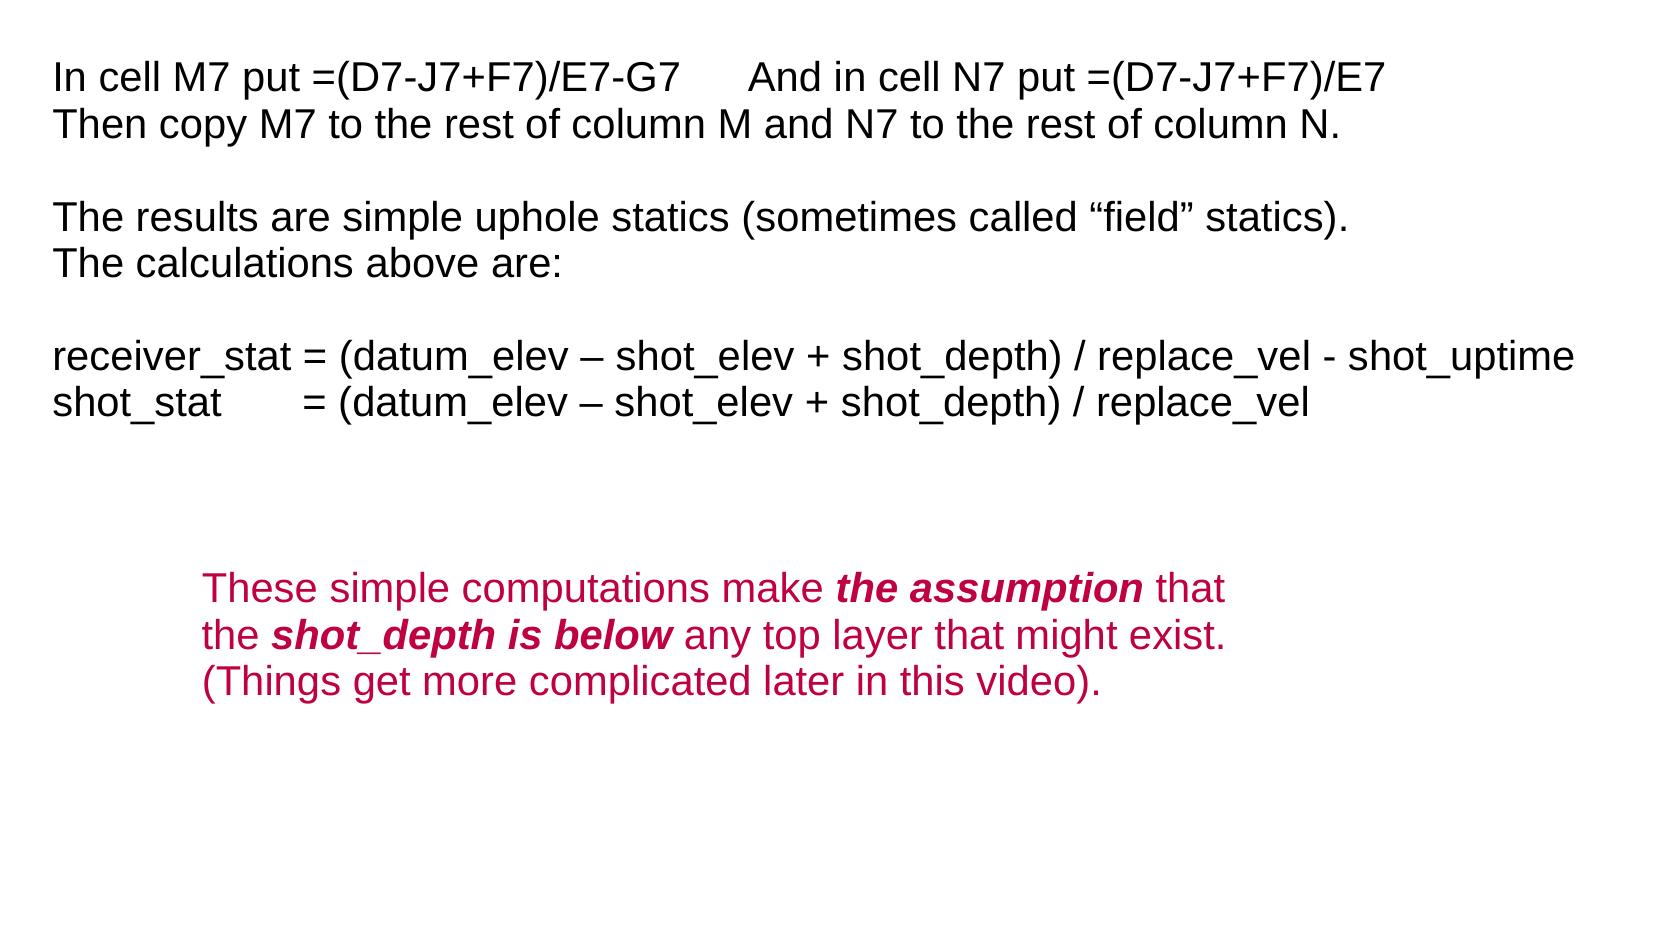

In cell M7 put =(D7-J7+F7)/E7-G7 And in cell N7 put =(D7-J7+F7)/E7
Then copy M7 to the rest of column M and N7 to the rest of column N.
The results are simple uphole statics (sometimes called “field” statics).
The calculations above are:
receiver_stat = (datum_elev – shot_elev + shot_depth) / replace_vel - shot_uptime
shot_stat = (datum_elev – shot_elev + shot_depth) / replace_vel
 These simple computations make the assumption that the shot_depth is below any top layer that might exist.
 (Things get more complicated later in this video).